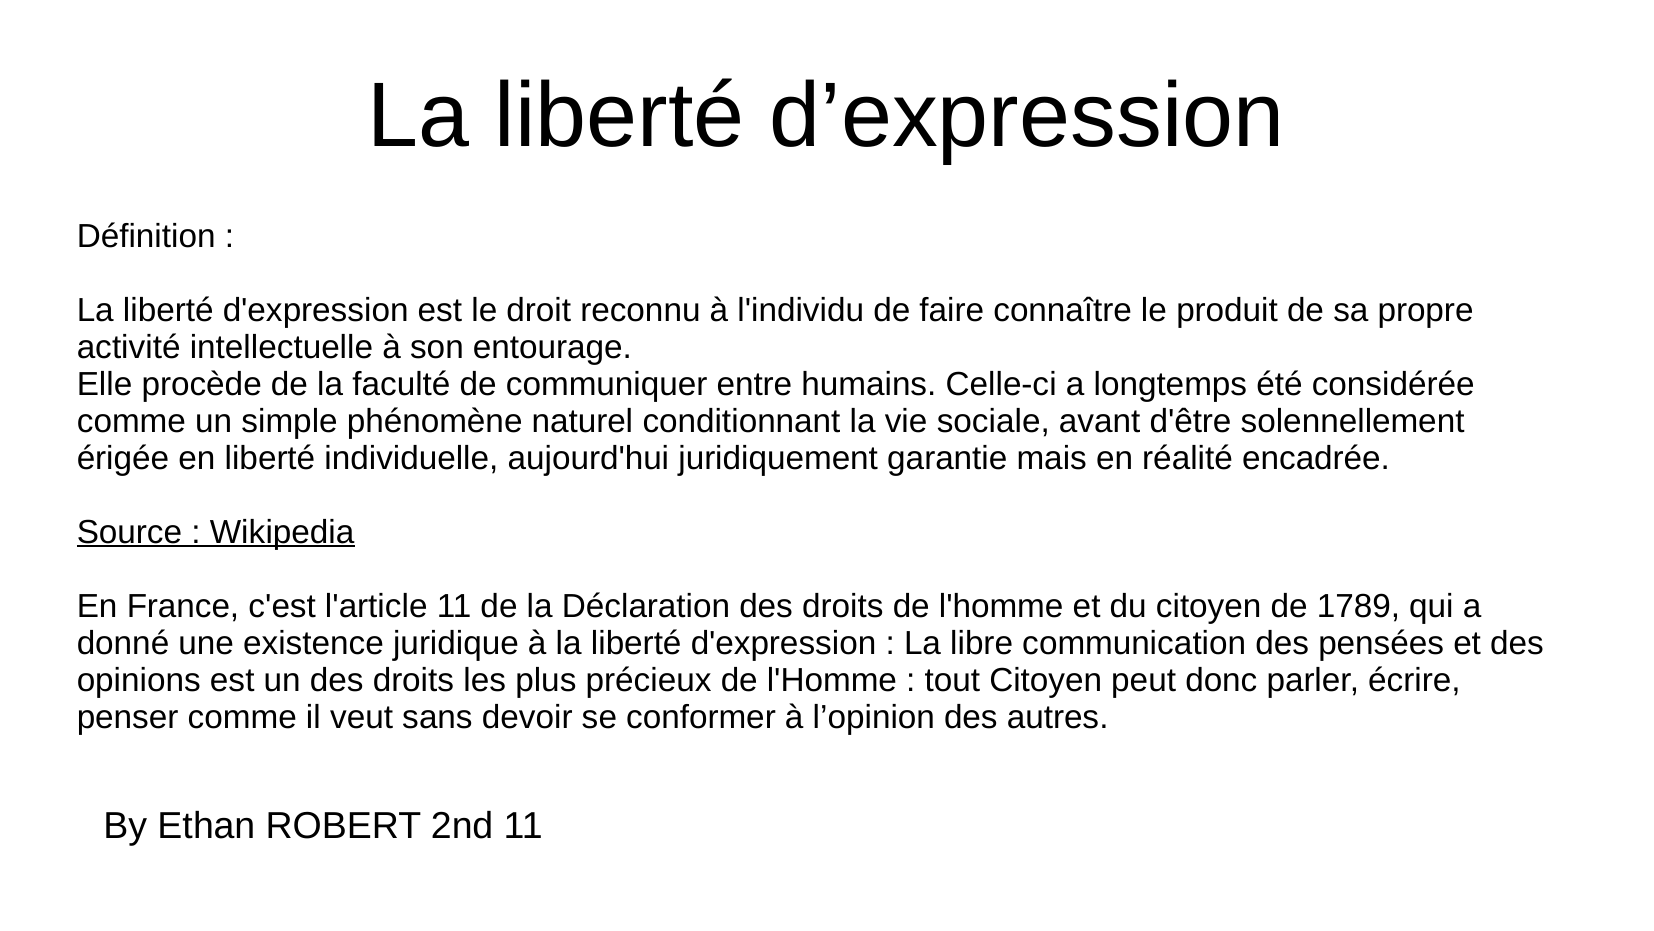

# La liberté d’expression
Définition :
La liberté d'expression est le droit reconnu à l'individu de faire connaître le produit de sa propre activité intellectuelle à son entourage.
Elle procède de la faculté de communiquer entre humains. Celle-ci a longtemps été considérée comme un simple phénomène naturel conditionnant la vie sociale, avant d'être solennellement érigée en liberté individuelle, aujourd'hui juridiquement garantie mais en réalité encadrée.
Source : Wikipedia
En France, c'est l'article 11 de la Déclaration des droits de l'homme et du citoyen de 1789, qui a donné une existence juridique à la liberté d'expression : La libre communication des pensées et des opinions est un des droits les plus précieux de l'Homme : tout Citoyen peut donc parler, écrire, penser comme il veut sans devoir se conformer à l’opinion des autres.
By Ethan ROBERT 2nd 11